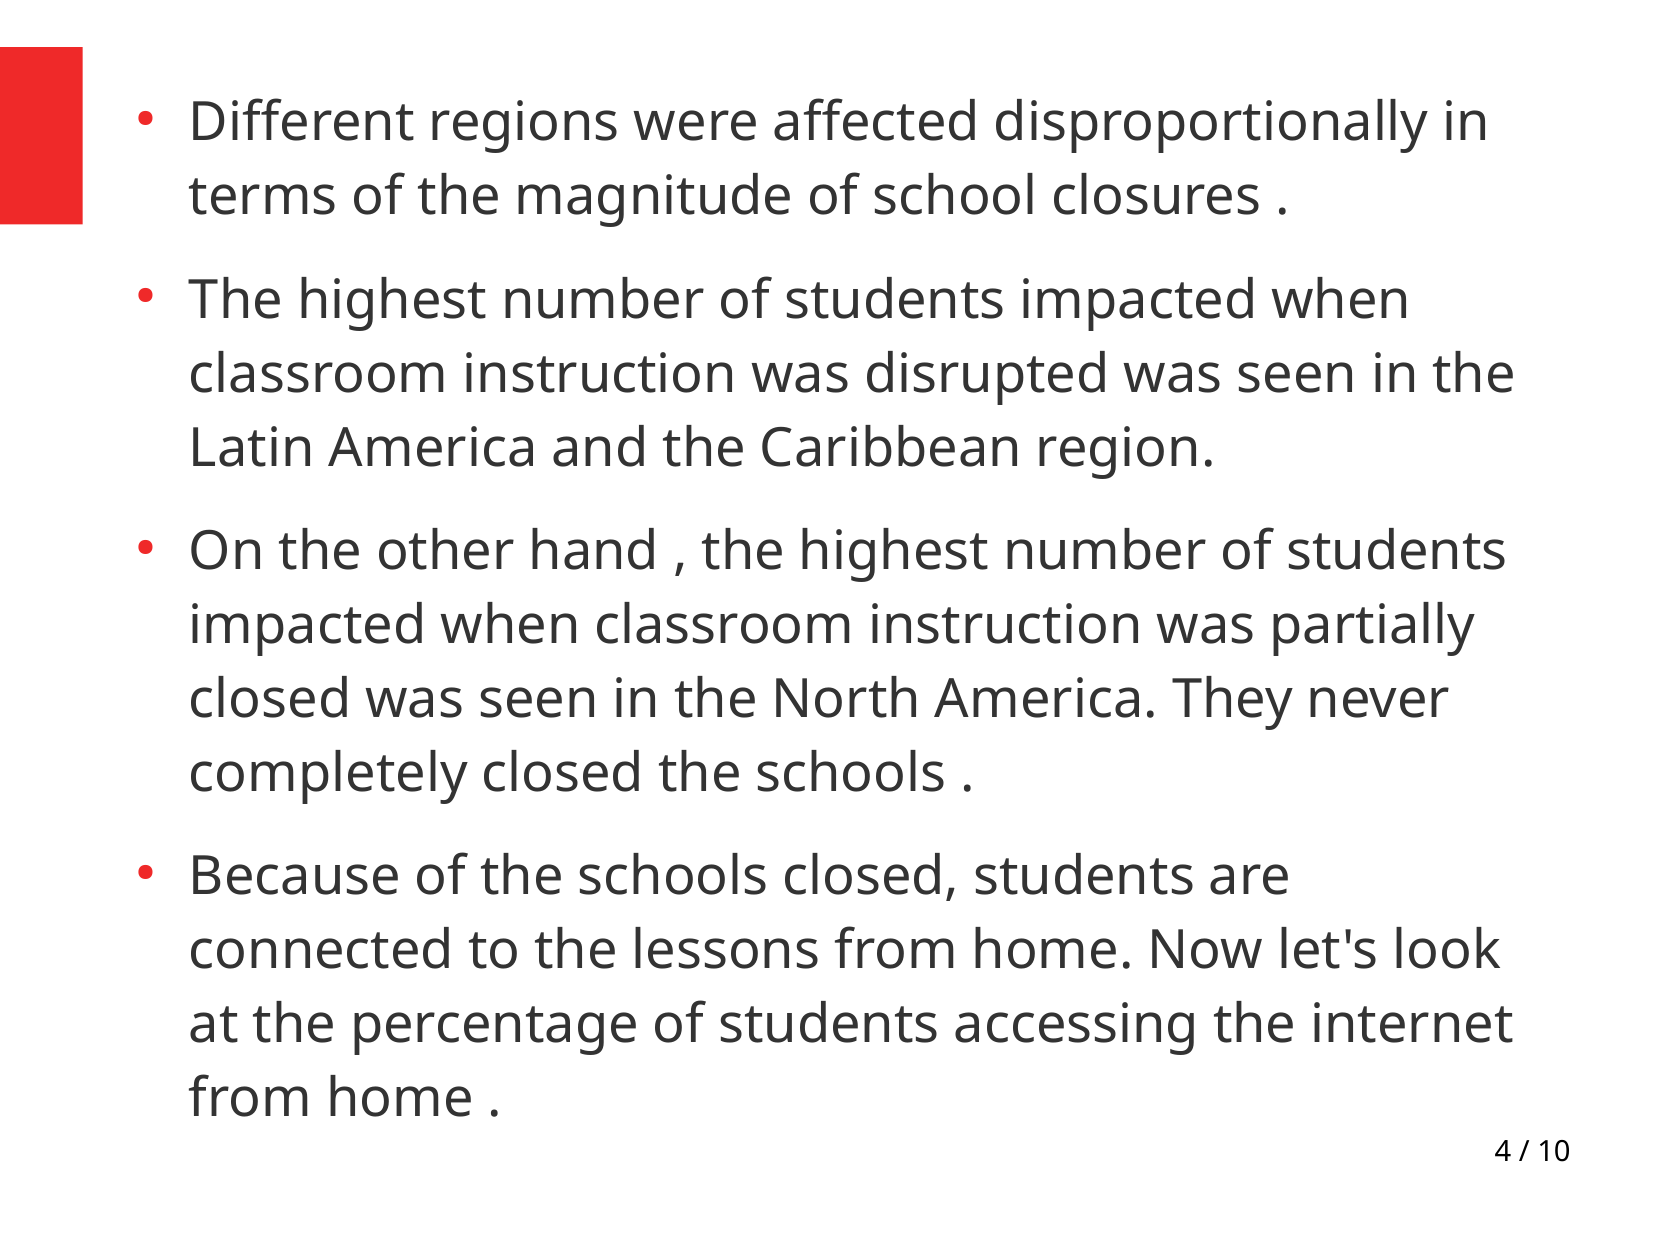

# Different regions were affected disproportionally in terms of the magnitude of school closures .
The highest number of students impacted when classroom instruction was disrupted was seen in the Latin America and the Caribbean region.
On the other hand , the highest number of students impacted when classroom instruction was partially closed was seen in the North America. They never completely closed the schools .
Because of the schools closed, students are connected to the lessons from home. Now let's look at the percentage of students accessing the internet from home .
4